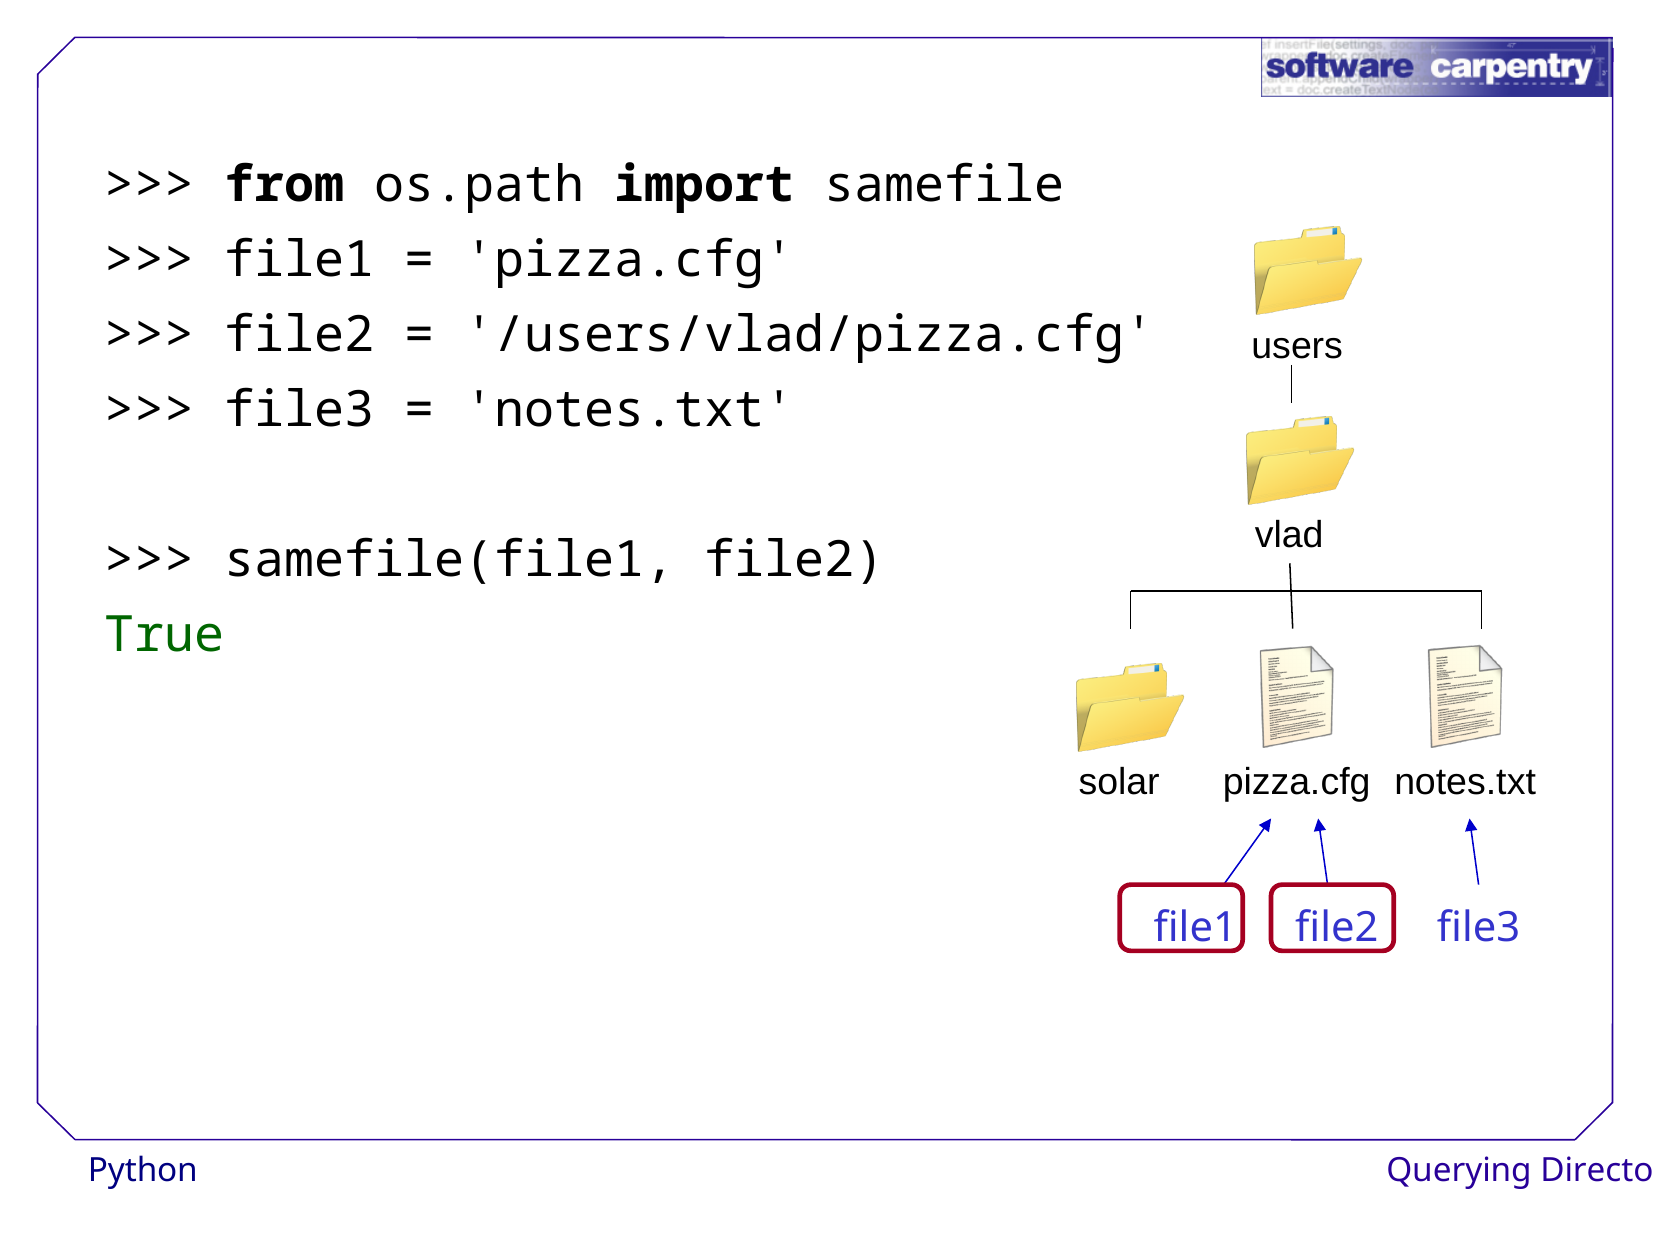

>>> from os.path import samefile
>>> file1 = 'pizza.cfg'
>>> file2 = '/users/vlad/pizza.cfg'
>>> file3 = 'notes.txt'
>>> samefile(file1, file2)
True
users
vlad
solar
notes.txt
pizza.cfg
file1
file2
file3